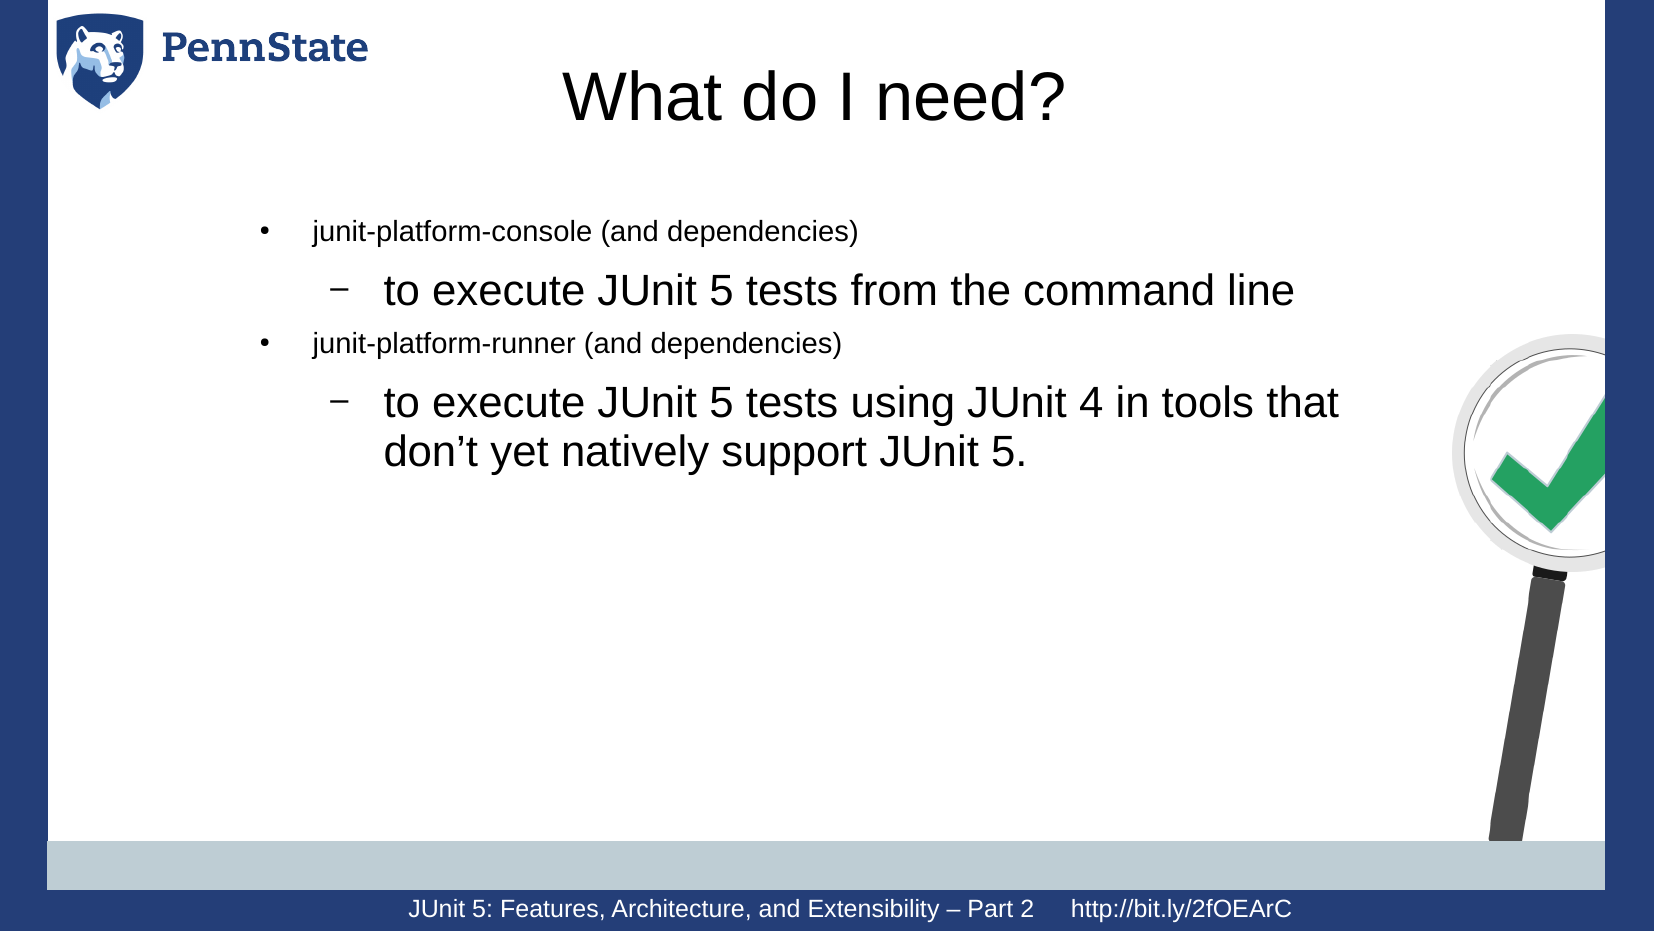

# What do I need?
junit-platform-console (and dependencies)
to execute JUnit 5 tests from the command line
junit-platform-runner (and dependencies)
to execute JUnit 5 tests using JUnit 4 in tools that don’t yet natively support JUnit 5.